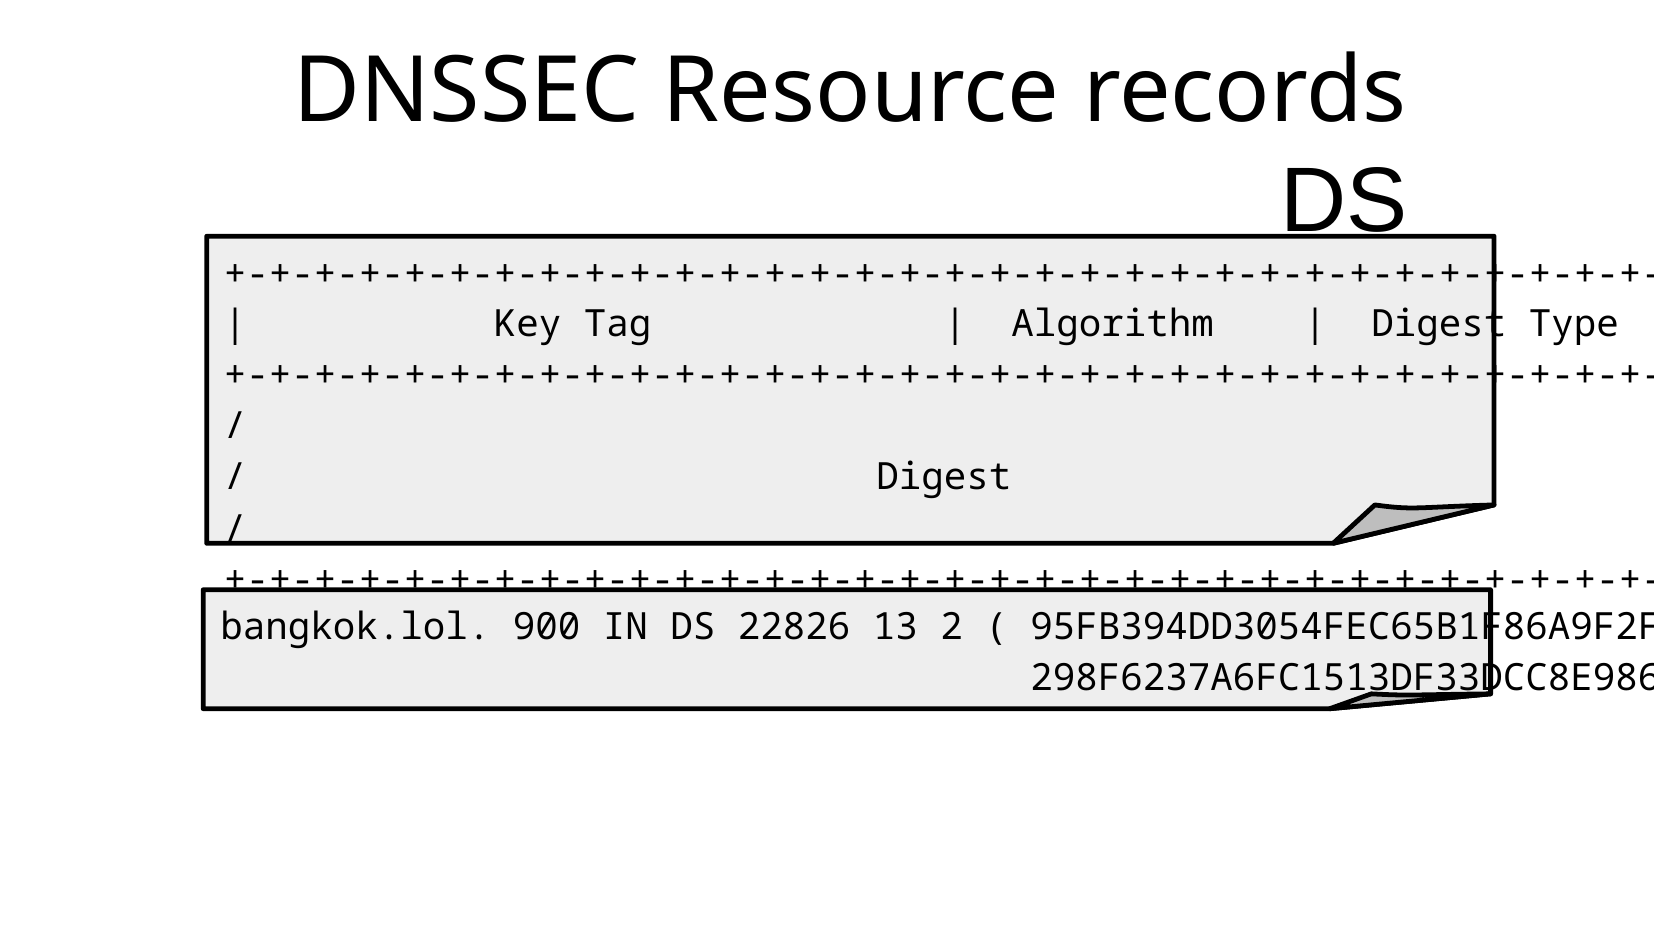

# DNSSEC Resource records DS
+-+-+-+-+-+-+-+-+-+-+-+-+-+-+-+-+-+-+-+-+-+-+-+-+-+-+-+-+-+-+-+-+
| Key Tag | Algorithm | Digest Type |
+-+-+-+-+-+-+-+-+-+-+-+-+-+-+-+-+-+-+-+-+-+-+-+-+-+-+-+-+-+-+-+-+
/ /
/ Digest /
/ /
+-+-+-+-+-+-+-+-+-+-+-+-+-+-+-+-+-+-+-+-+-+-+-+-+-+-+-+-+-+-+-+-+
bangkok.lol. 900 IN DS 22826 13 2 ( 95FB394DD3054FEC65B1F86A9F2F
 298F6237A6FC1513DF33DCC8E986 )